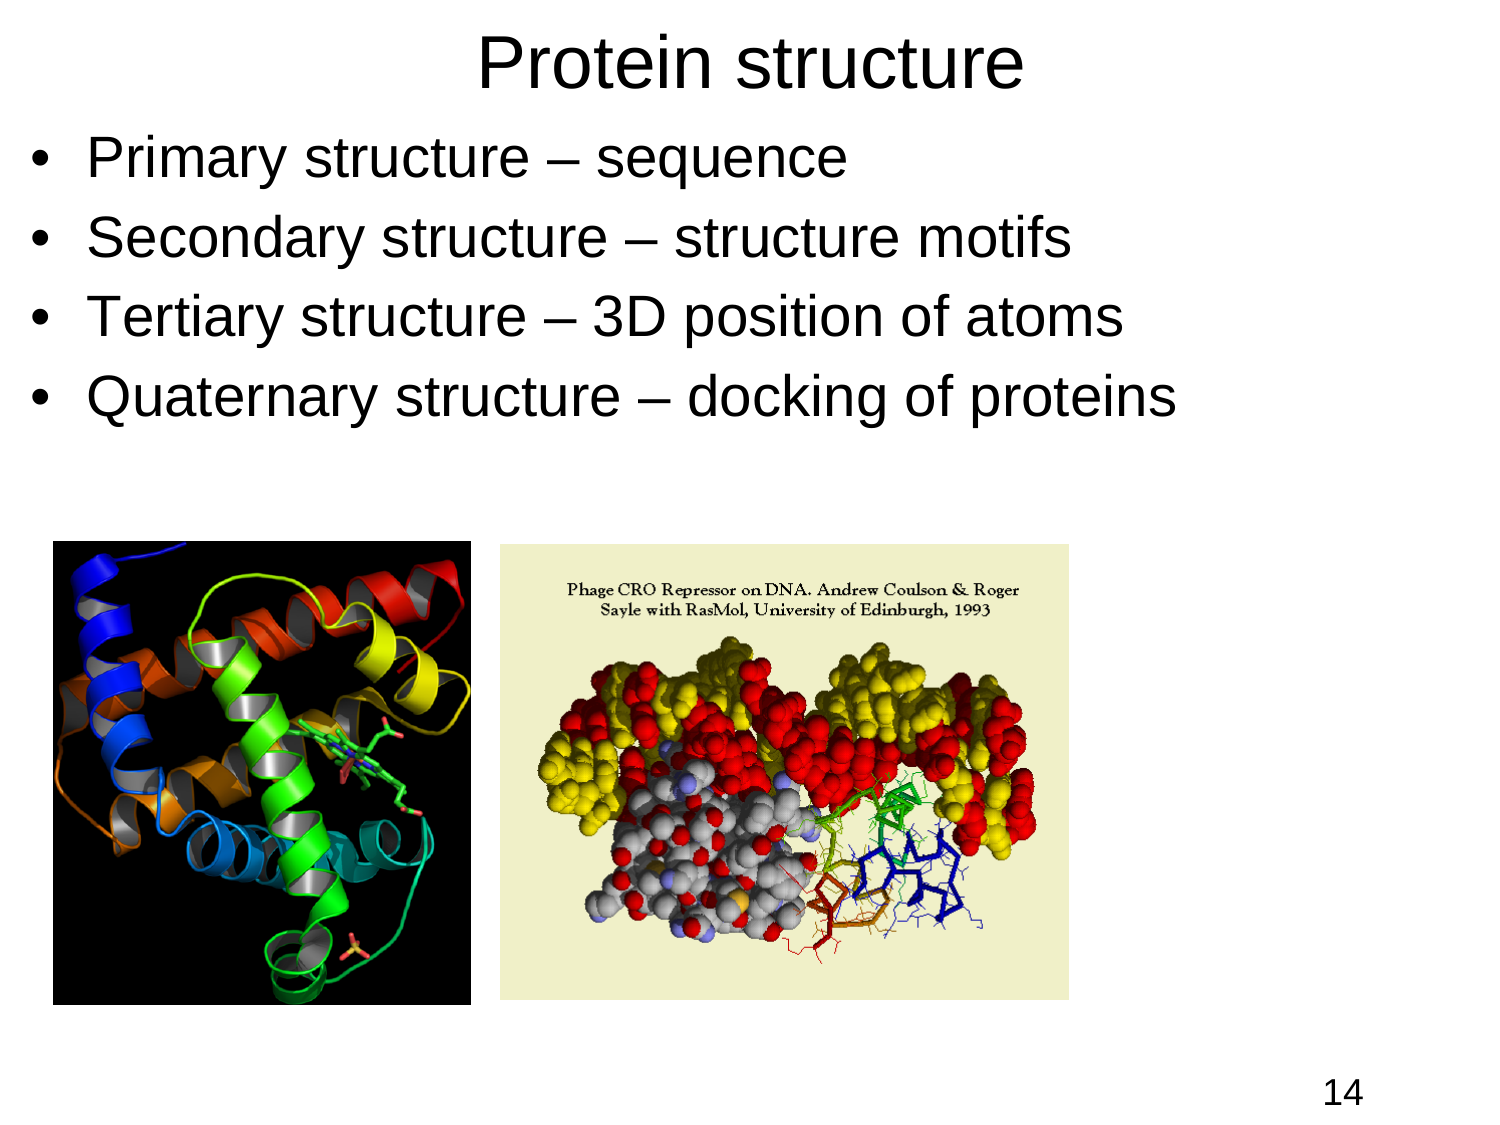

# Protein structure
Primary structure – sequence
Secondary structure – structure motifs
Tertiary structure – 3D position of atoms
Quaternary structure – docking of proteins
14